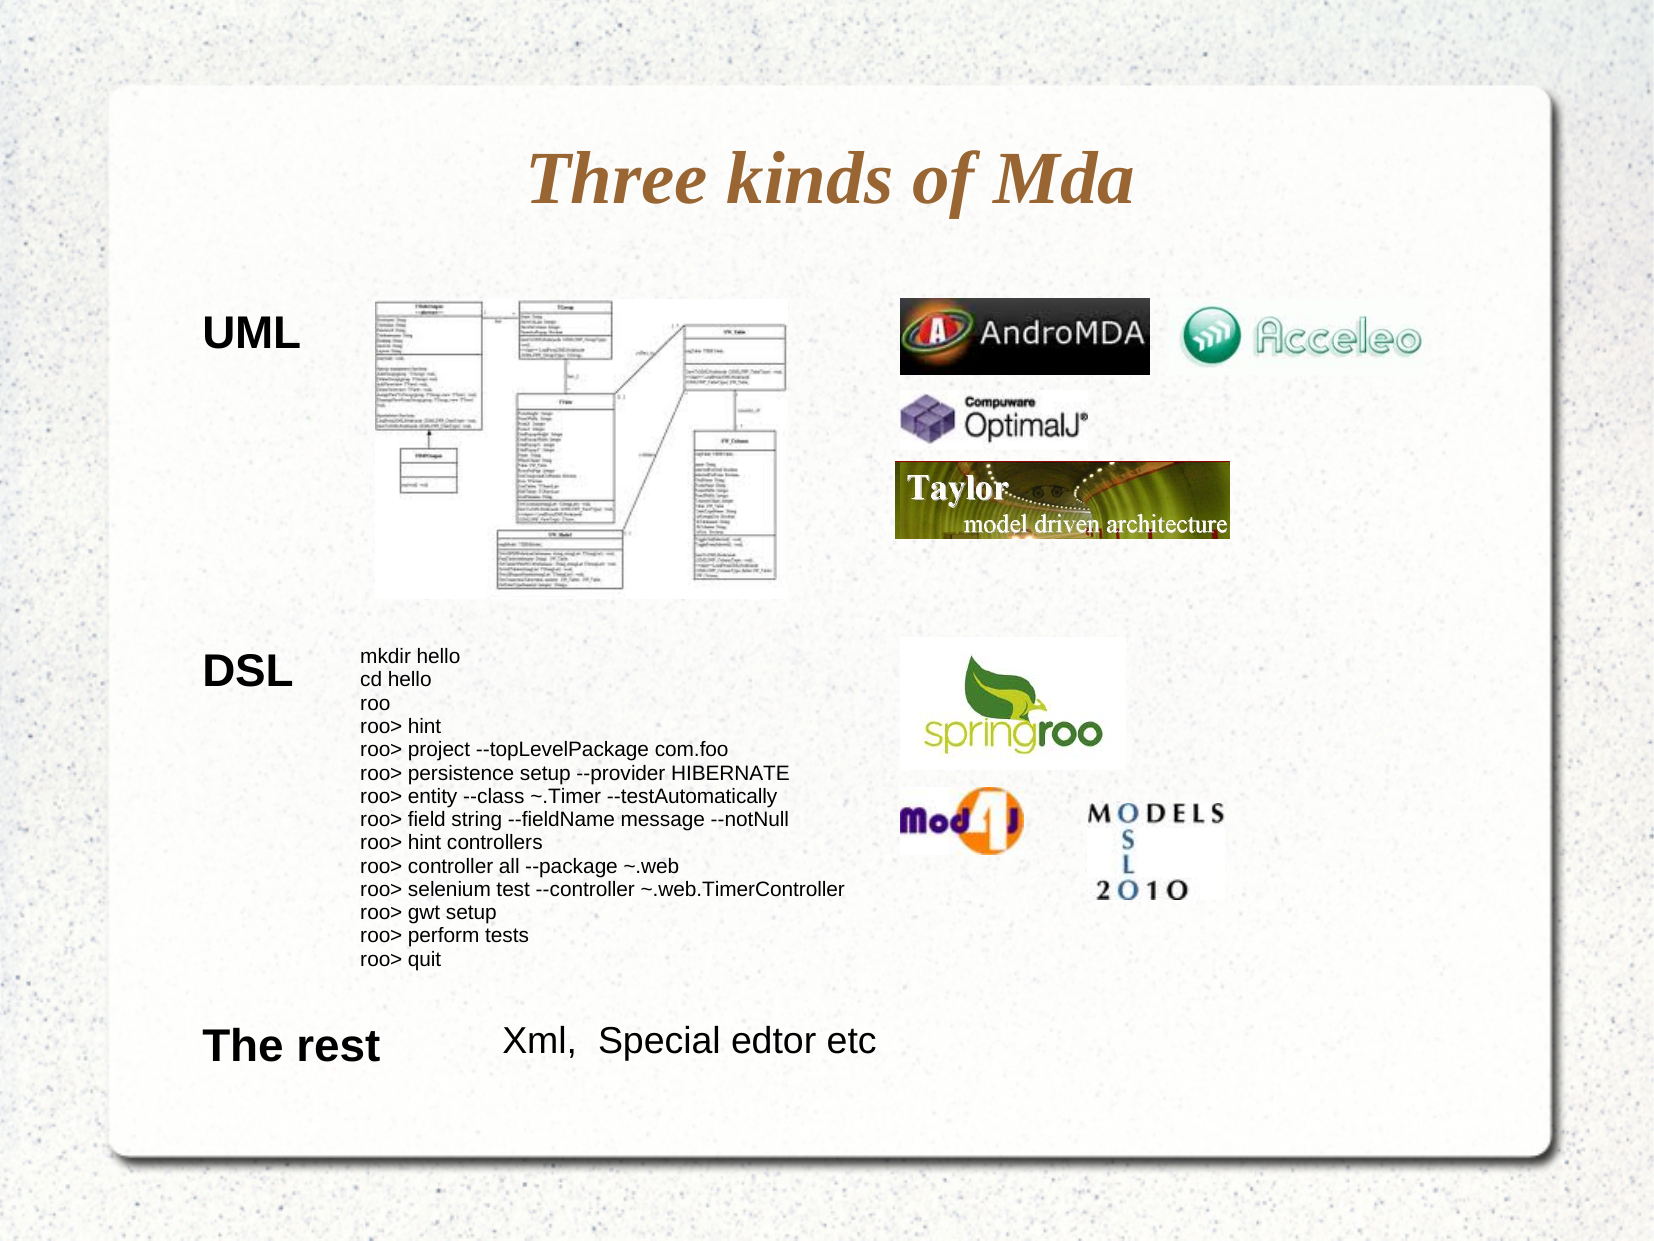

# Three kinds of Mda
UML
DSL
mkdir hello
cd hello
roo
roo> hint
roo> project --topLevelPackage com.foo
roo> persistence setup --provider HIBERNATE
roo> entity --class ~.Timer --testAutomatically
roo> field string --fieldName message --notNull
roo> hint controllers
roo> controller all --package ~.web
roo> selenium test --controller ~.web.TimerController
roo> gwt setup
roo> perform tests
roo> quit
The rest
Xml, Special edtor etc